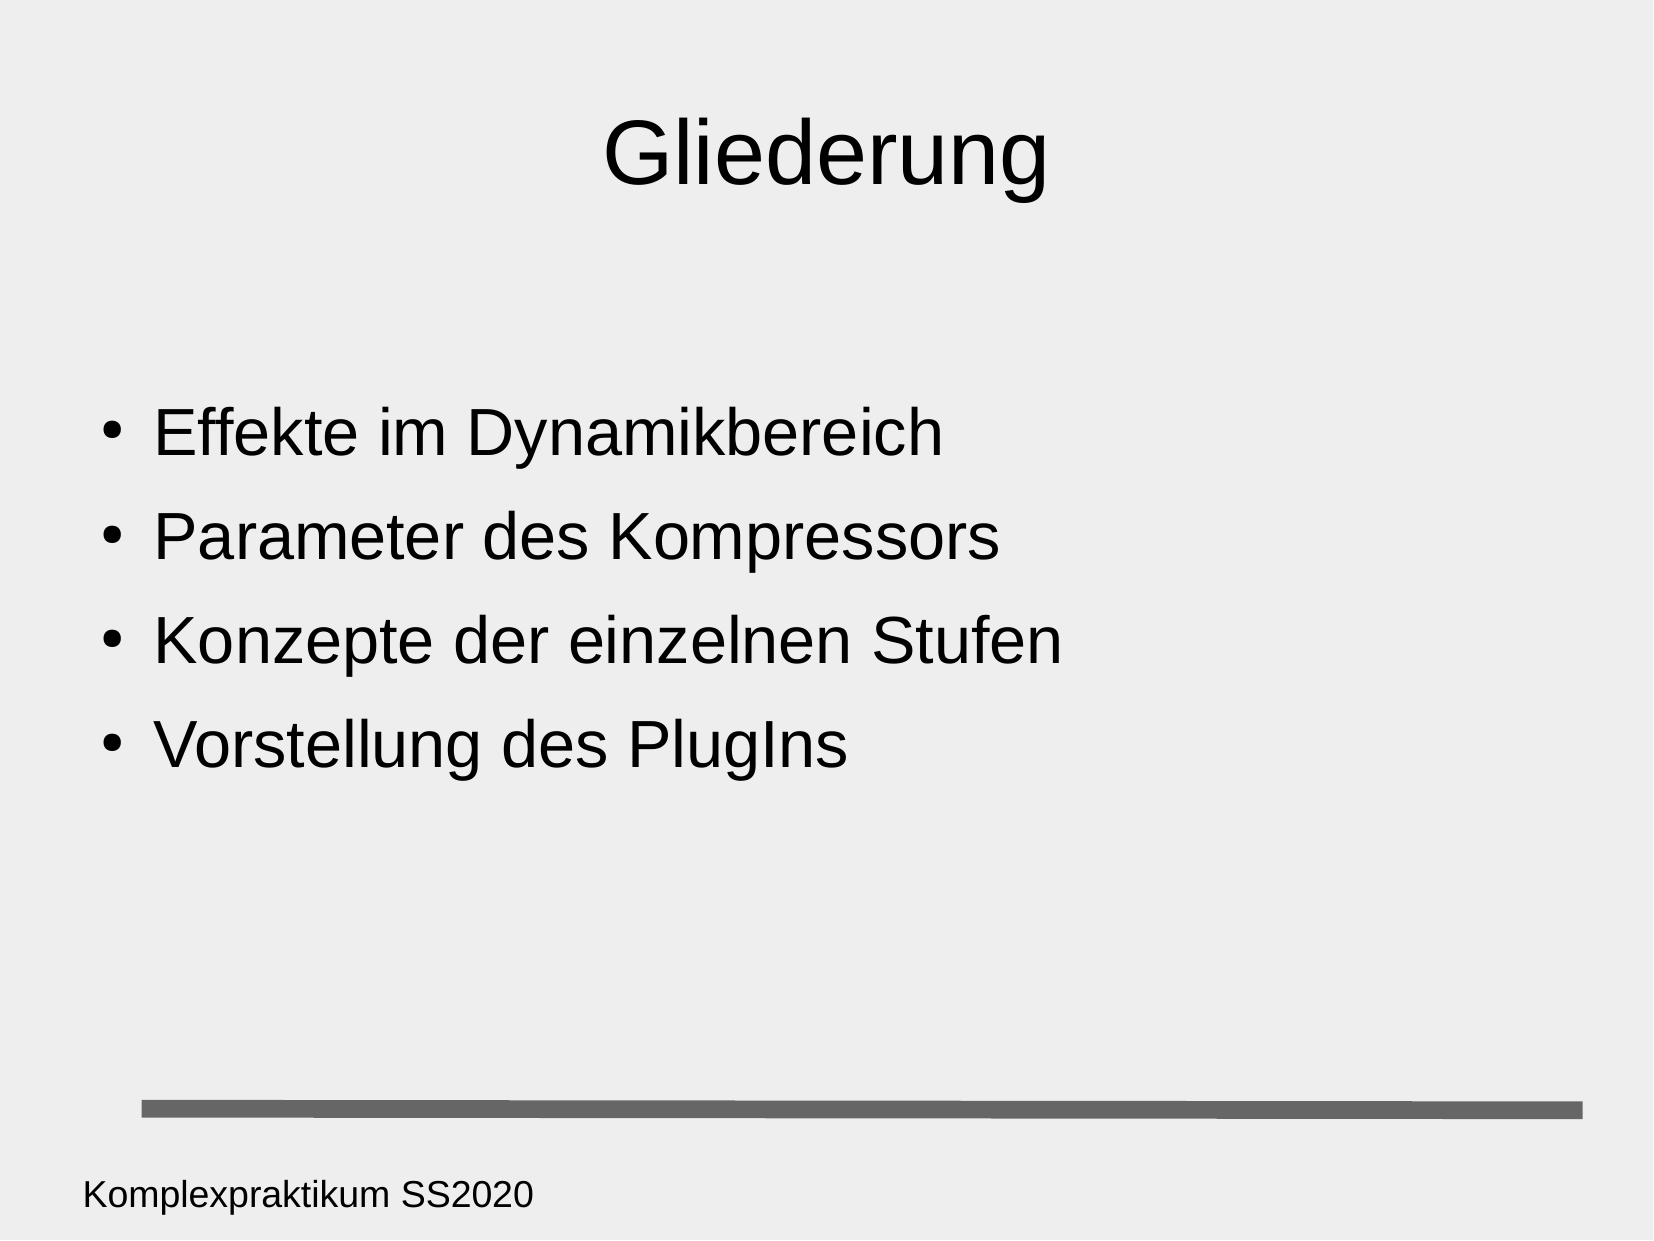

# Gliederung
Effekte im Dynamikbereich
Parameter des Kompressors
Konzepte der einzelnen Stufen
Vorstellung des PlugIns
Komplexpraktikum SS2020